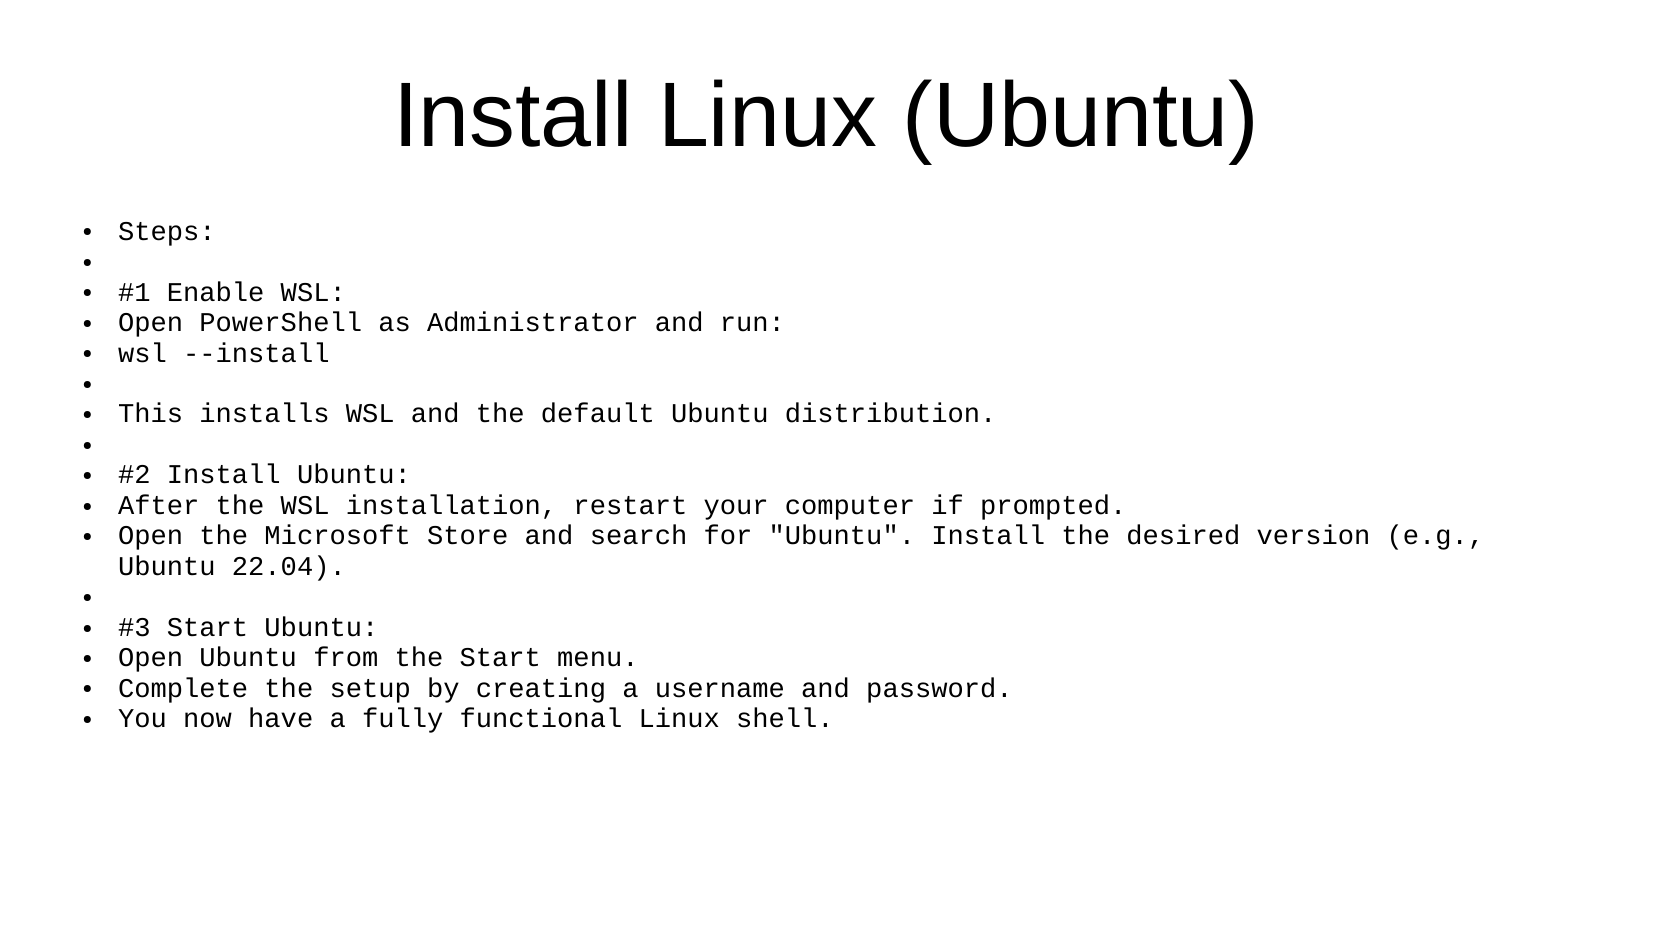

# Install Linux (Ubuntu)
Steps:
#1 Enable WSL:
Open PowerShell as Administrator and run:
wsl --install
This installs WSL and the default Ubuntu distribution.
#2 Install Ubuntu:
After the WSL installation, restart your computer if prompted.
Open the Microsoft Store and search for "Ubuntu". Install the desired version (e.g., Ubuntu 22.04).
#3 Start Ubuntu:
Open Ubuntu from the Start menu.
Complete the setup by creating a username and password.
You now have a fully functional Linux shell.